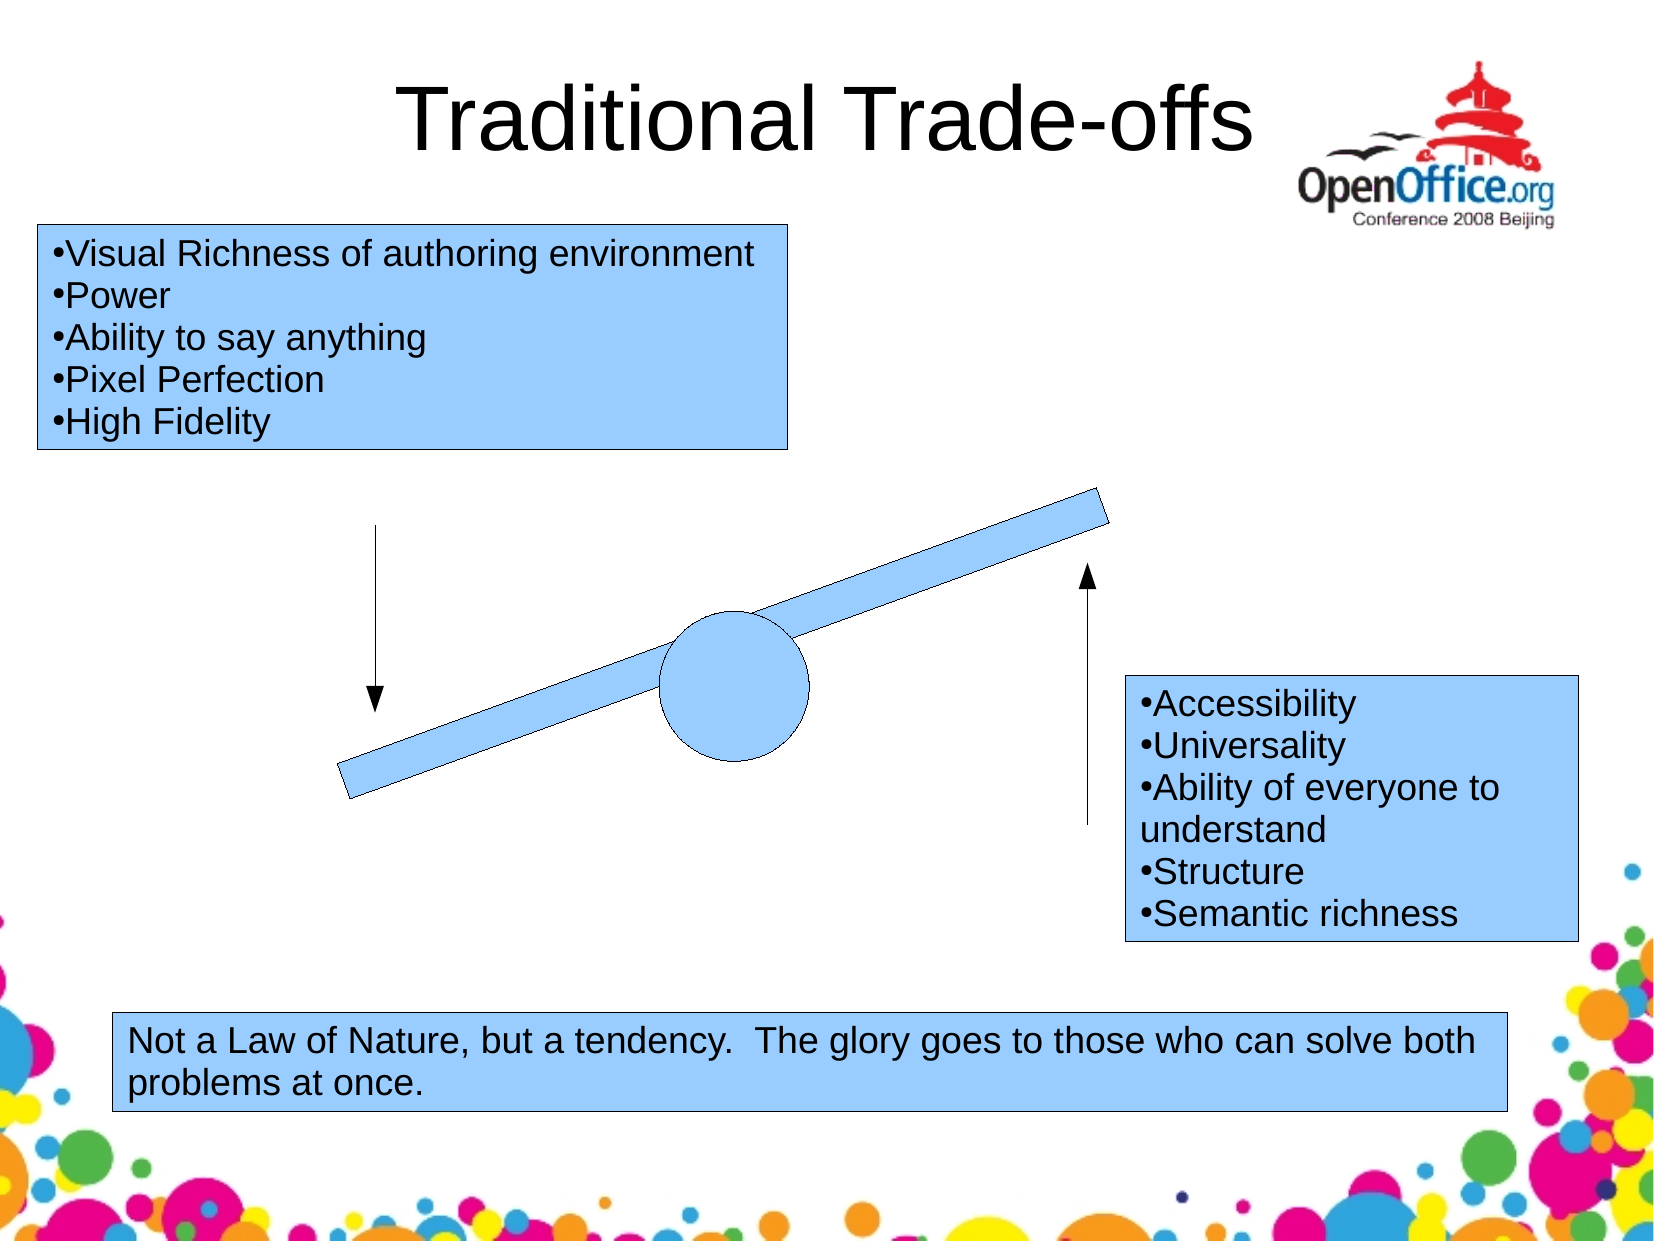

# Traditional Trade-offs
Visual Richness of authoring environment
Power
Ability to say anything
Pixel Perfection
High Fidelity
Accessibility
Universality
Ability of everyone to understand
Structure
Semantic richness
Not a Law of Nature, but a tendency. The glory goes to those who can solve both problems at once.